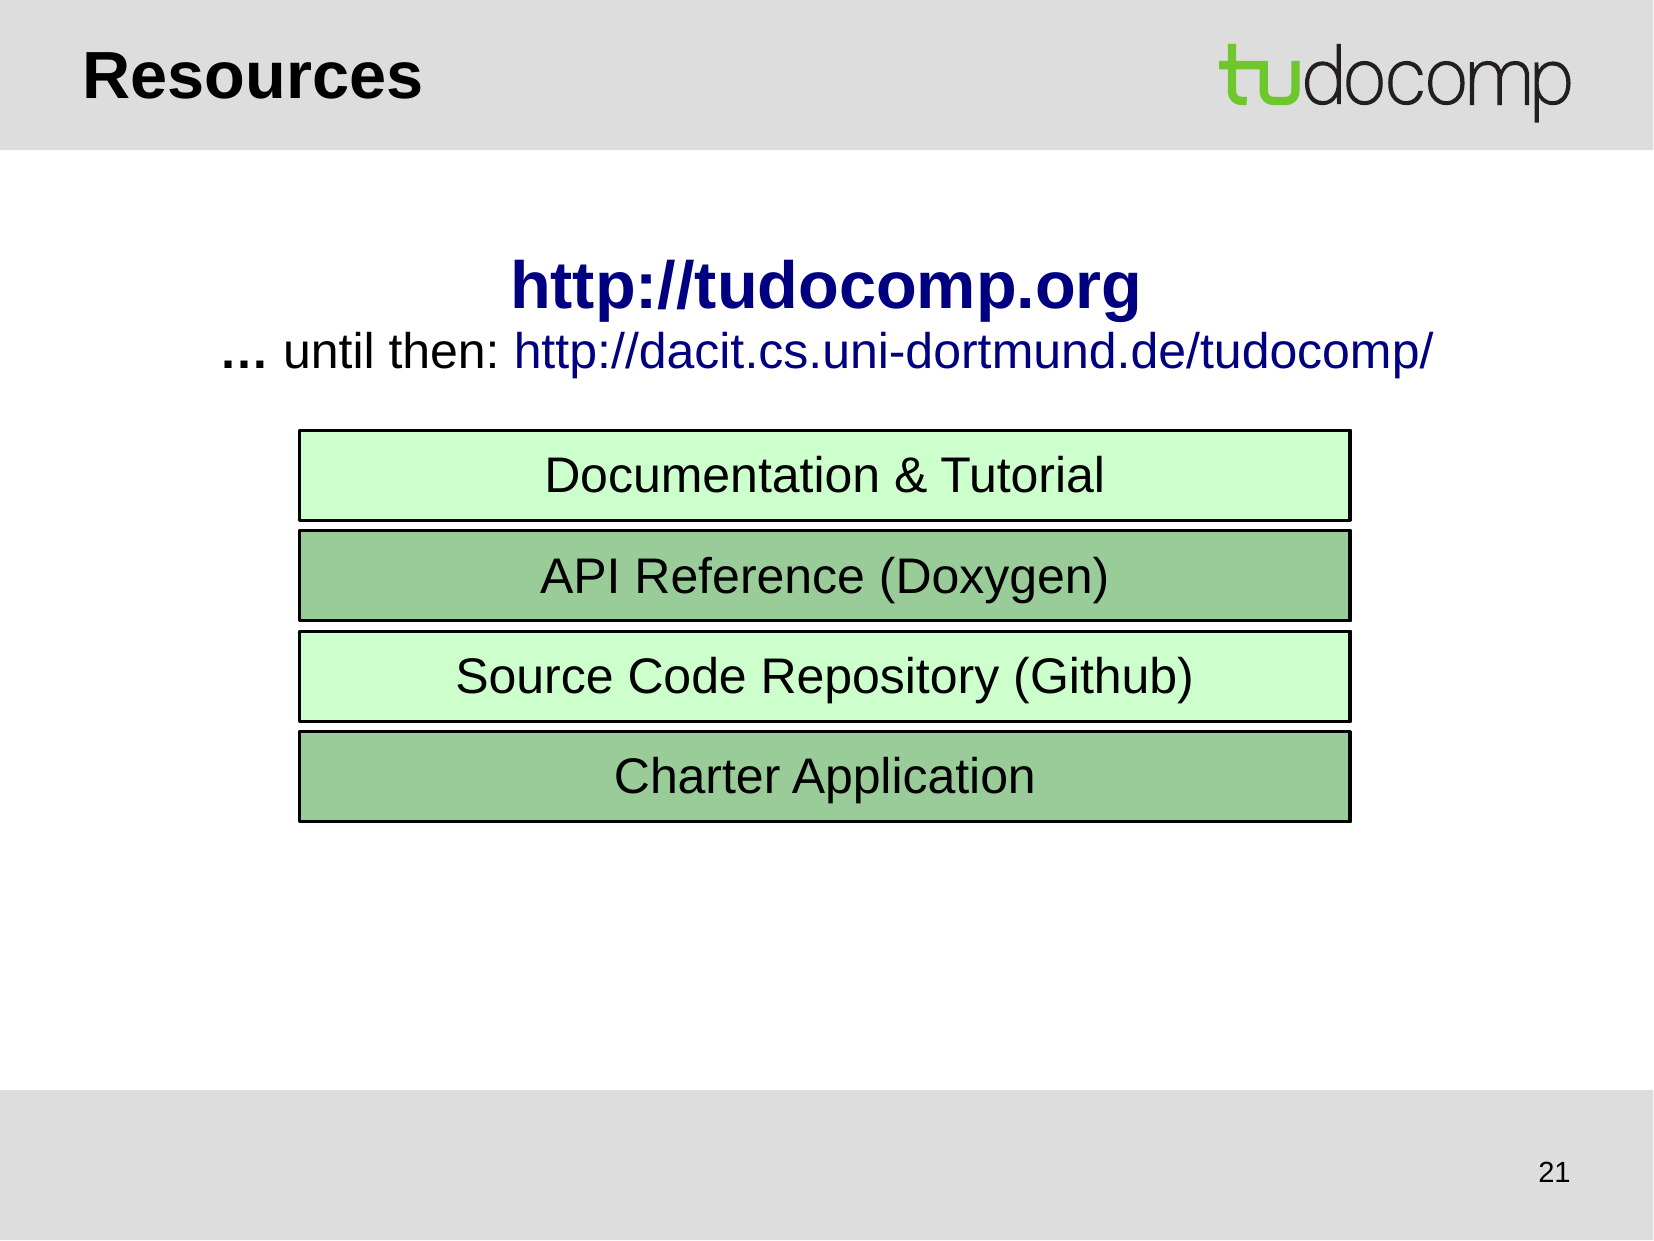

# Resources
http://tudocomp.org
… until then: http://dacit.cs.uni-dortmund.de/tudocomp/
Documentation & Tutorial
Documentation & Tutorial
API Reference (Doxygen)
API Reference (Doxygen)
Source Code (Github)
Source Code Repository (Github)
Charter Web Application
Charter Application
21